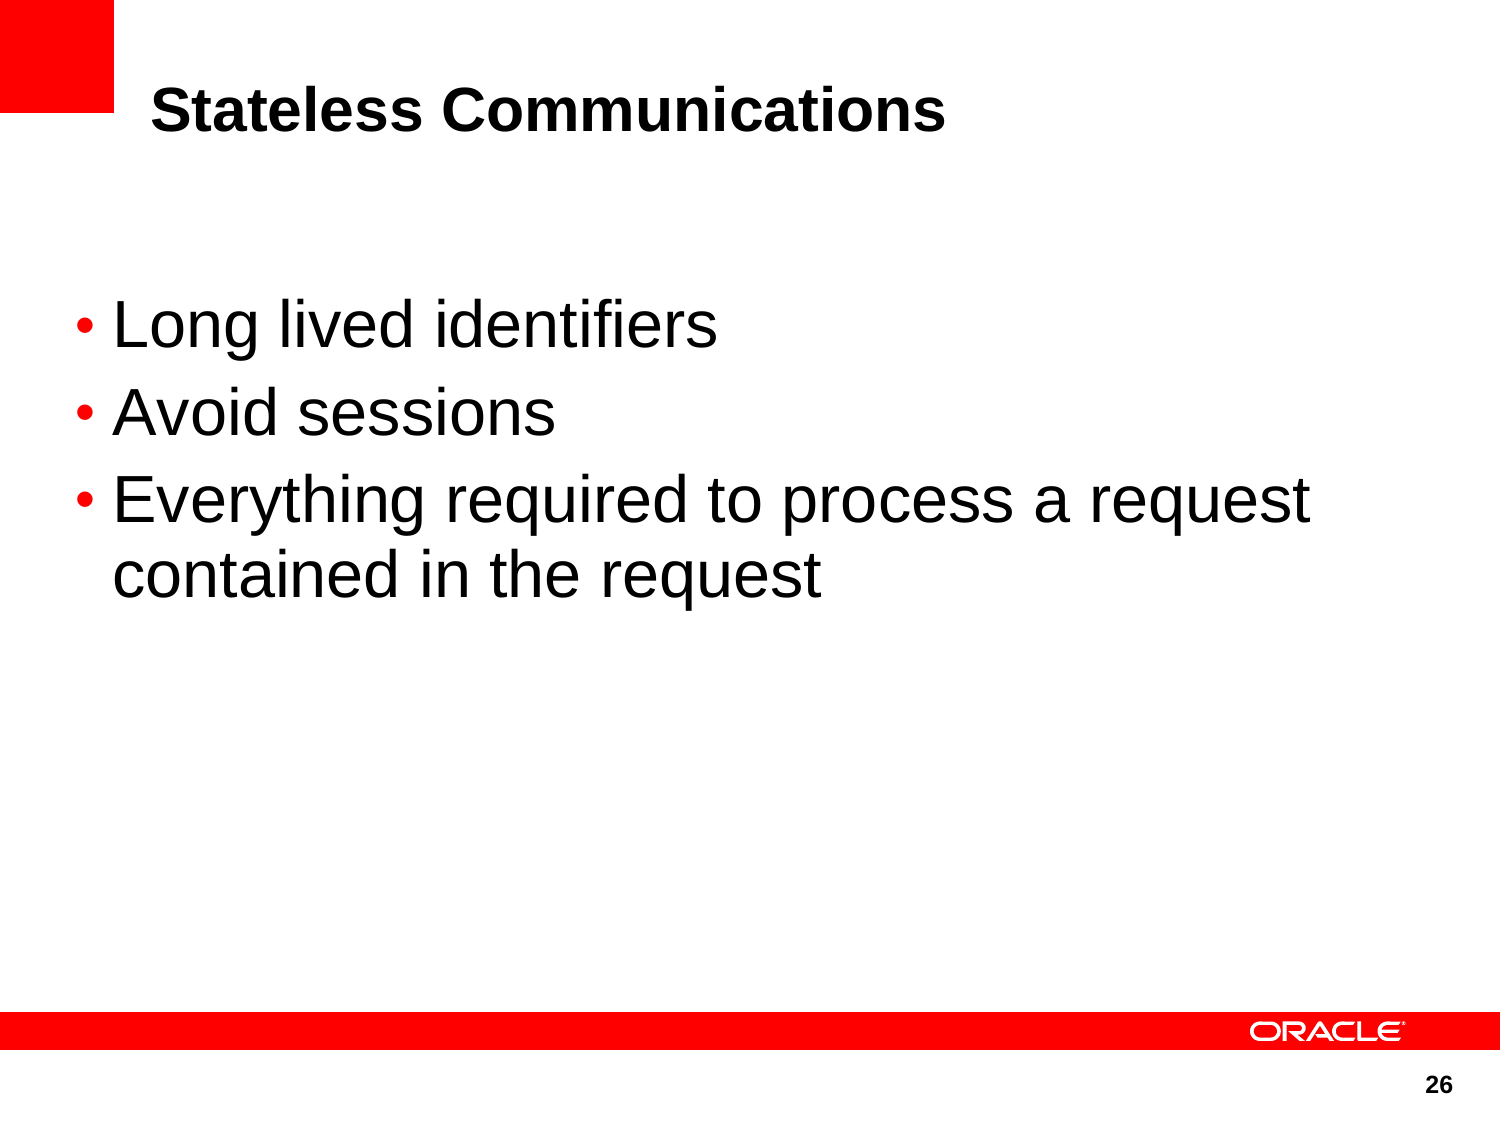

# Stateless Communications
Long lived identifiers
Avoid sessions
Everything required to process a request contained in the request